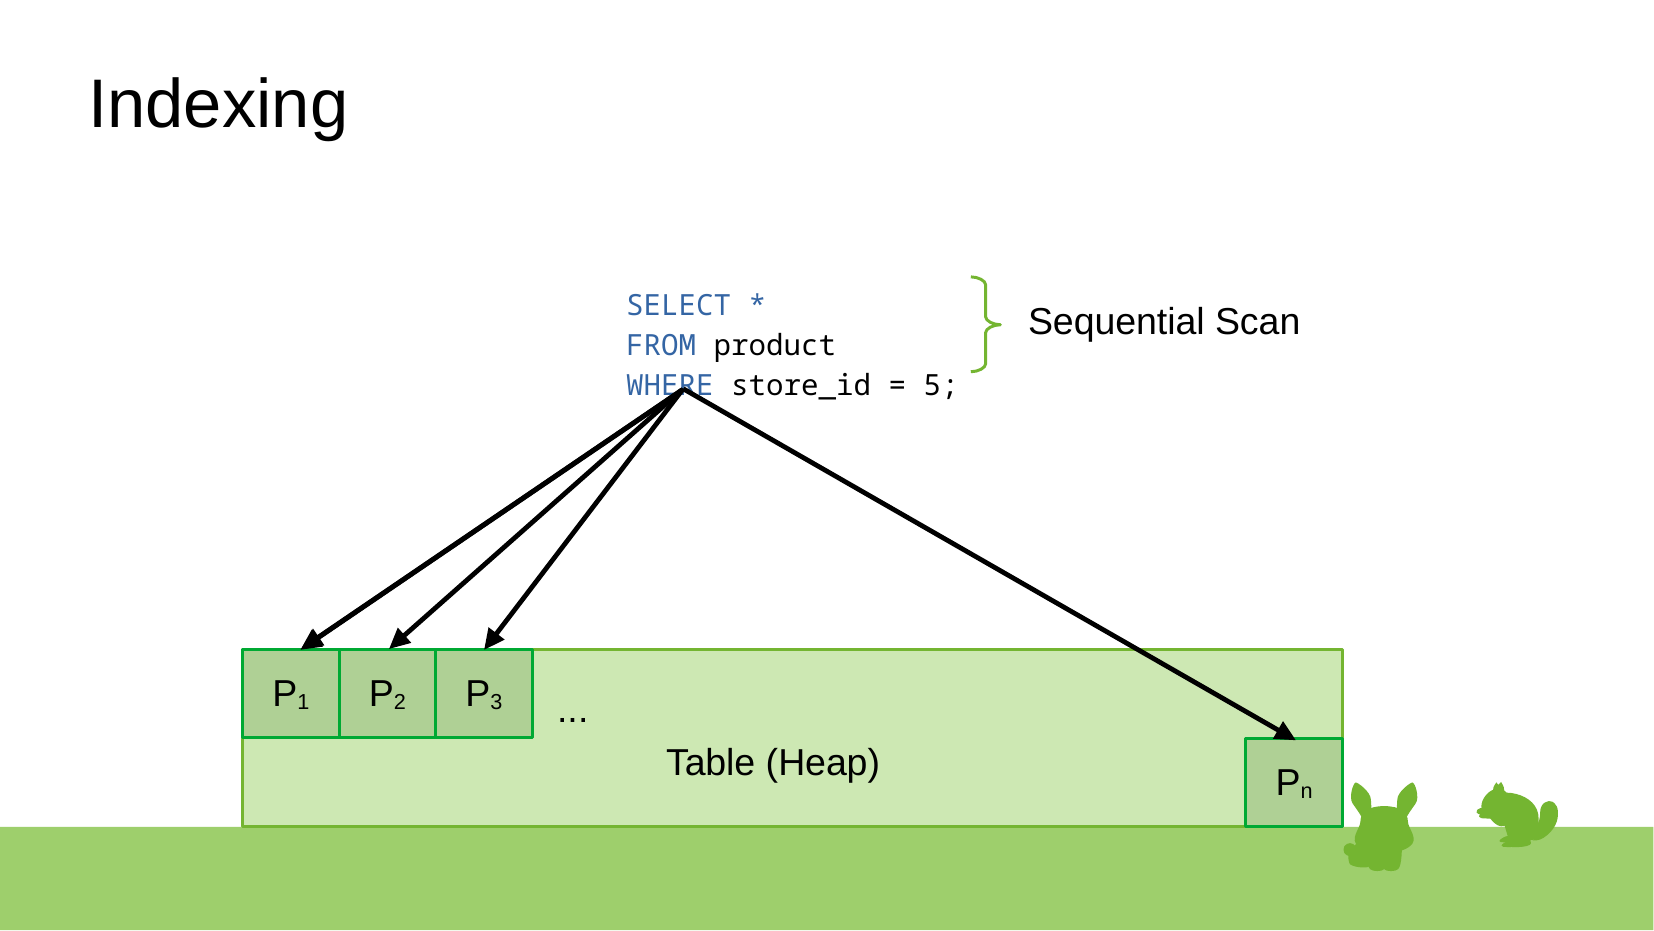

# Indexing
SELECT *
FROM product
WHERE store_id = 5;
Sequential Scan
P1
P2
P3
...
Table (Heap)
Pn